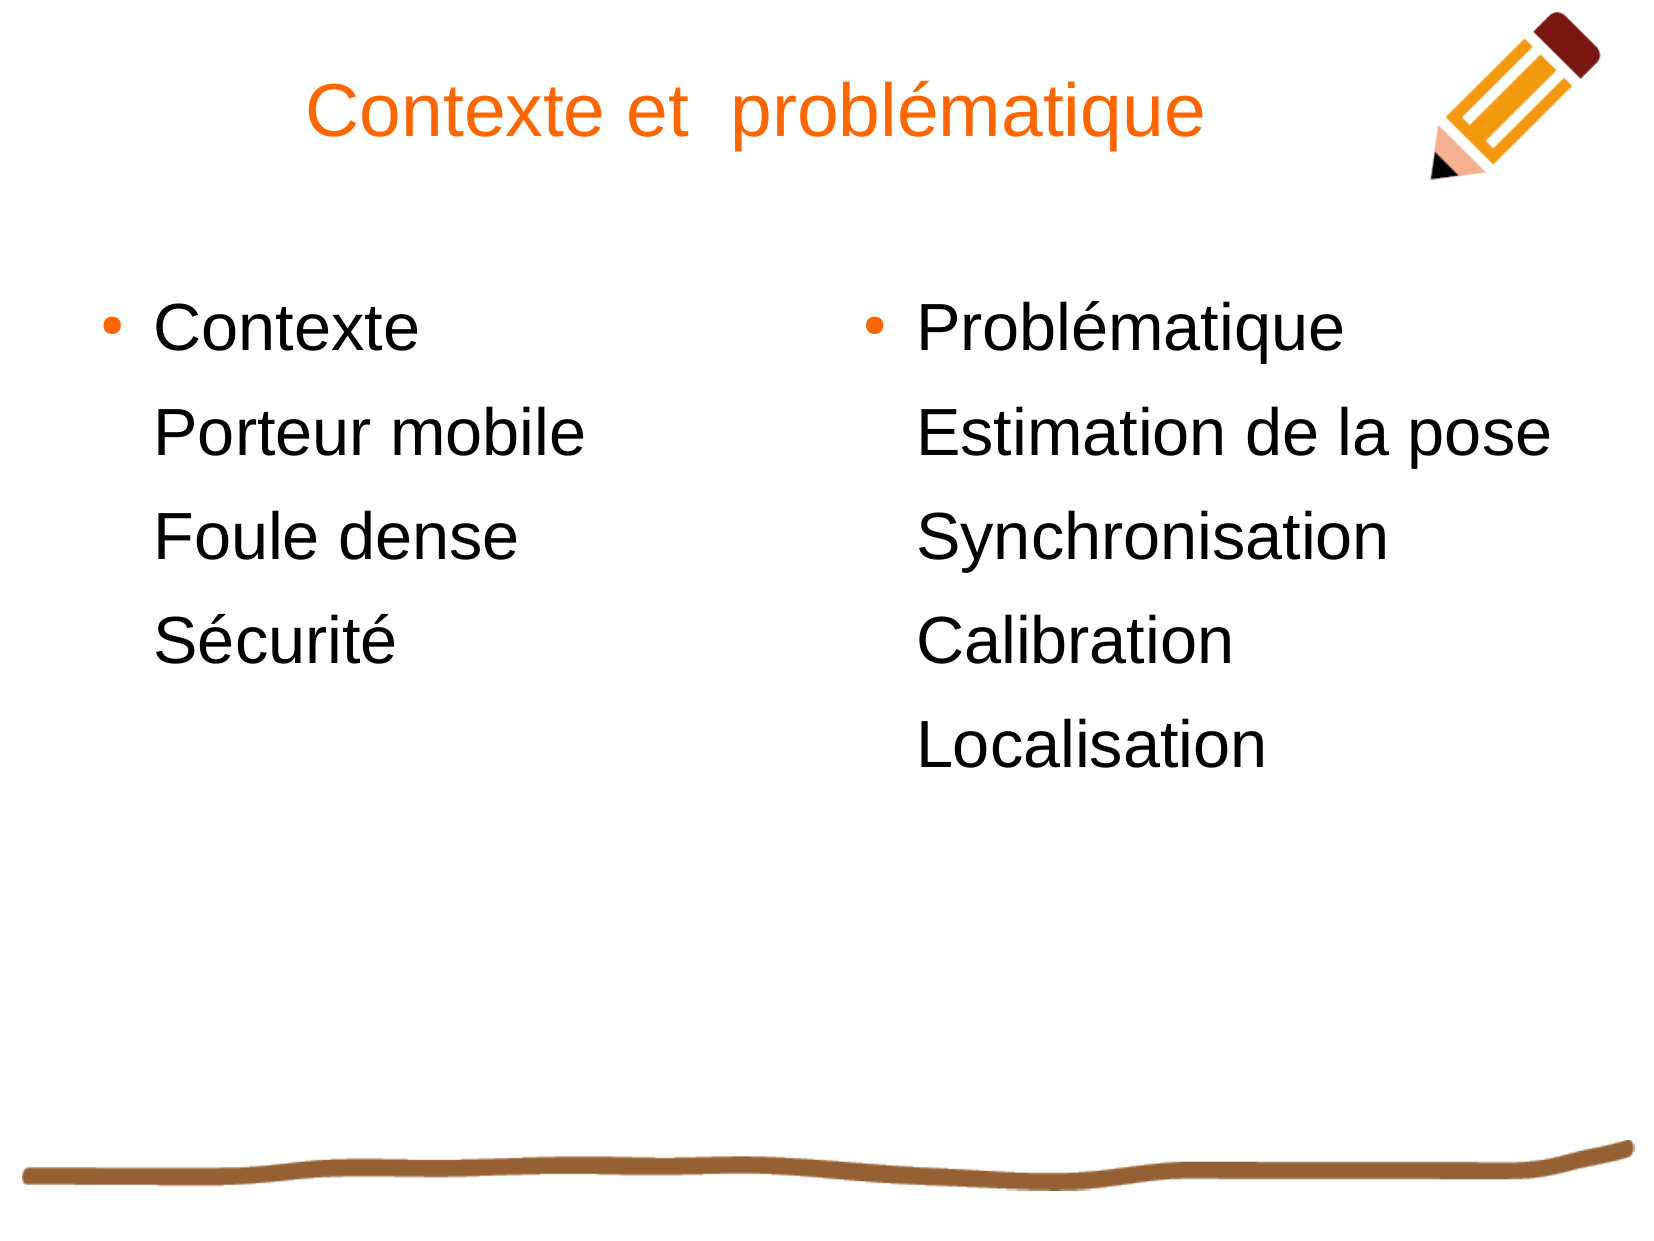

# Contexte et problématique
Contexte
Porteur mobile
Foule dense
Sécurité
Problématique
Estimation de la pose
Synchronisation
Calibration
Localisation